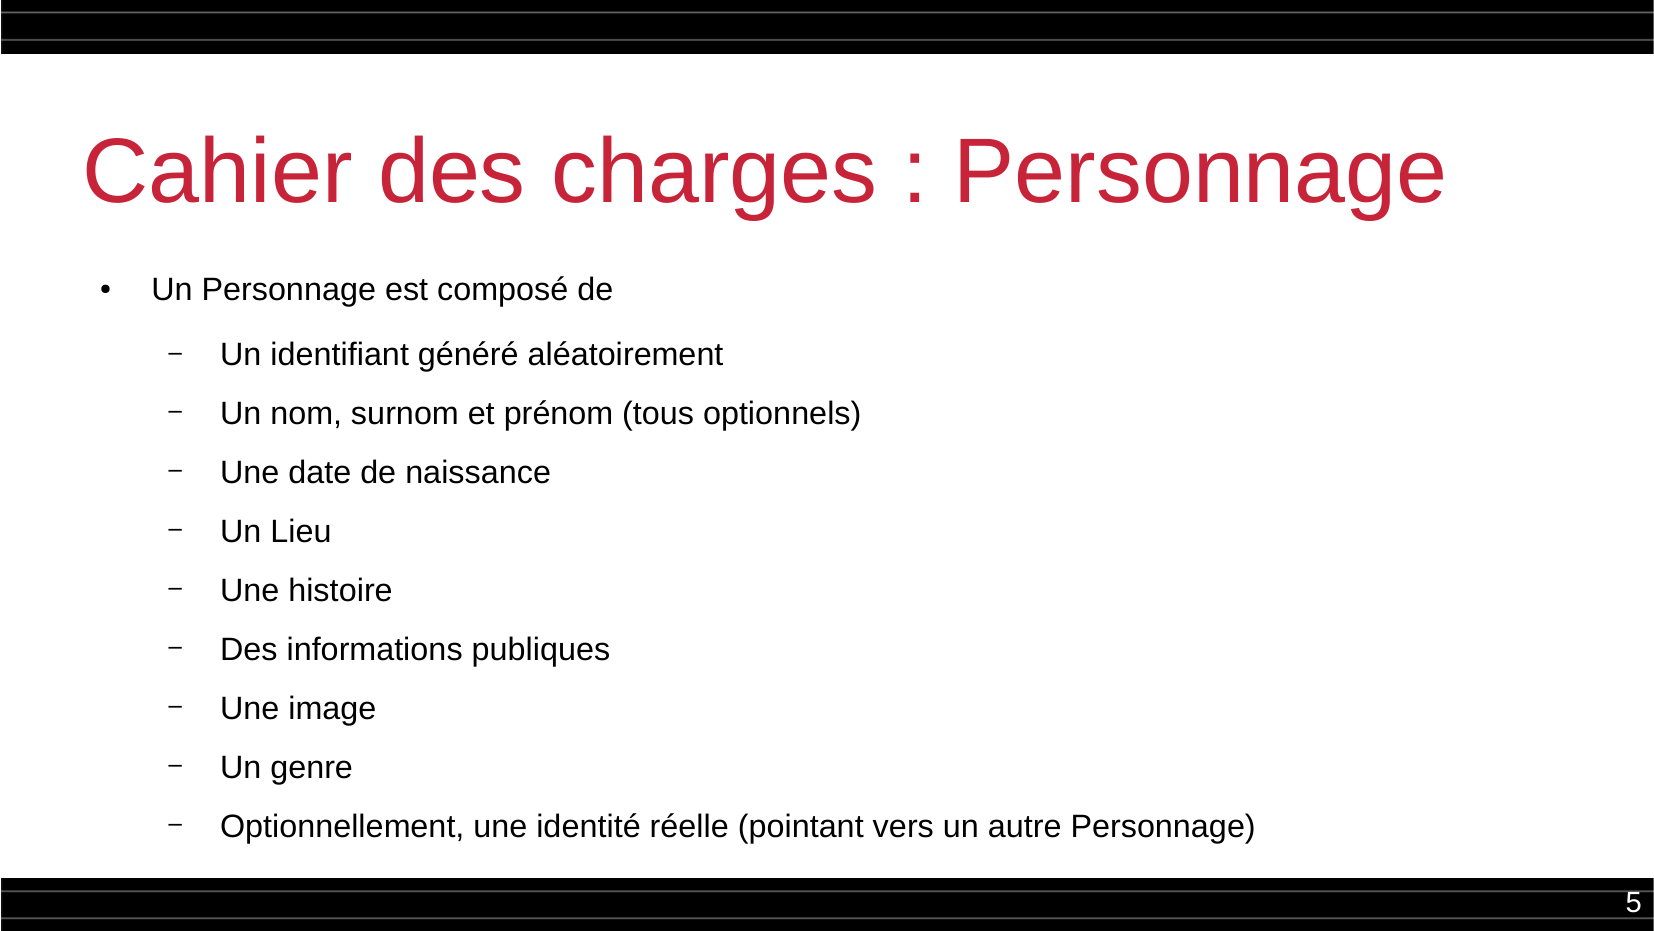

# Cahier des charges : Personnage
Un Personnage est composé de
Un identifiant généré aléatoirement
Un nom, surnom et prénom (tous optionnels)
Une date de naissance
Un Lieu
Une histoire
Des informations publiques
Une image
Un genre
Optionnellement, une identité réelle (pointant vers un autre Personnage)